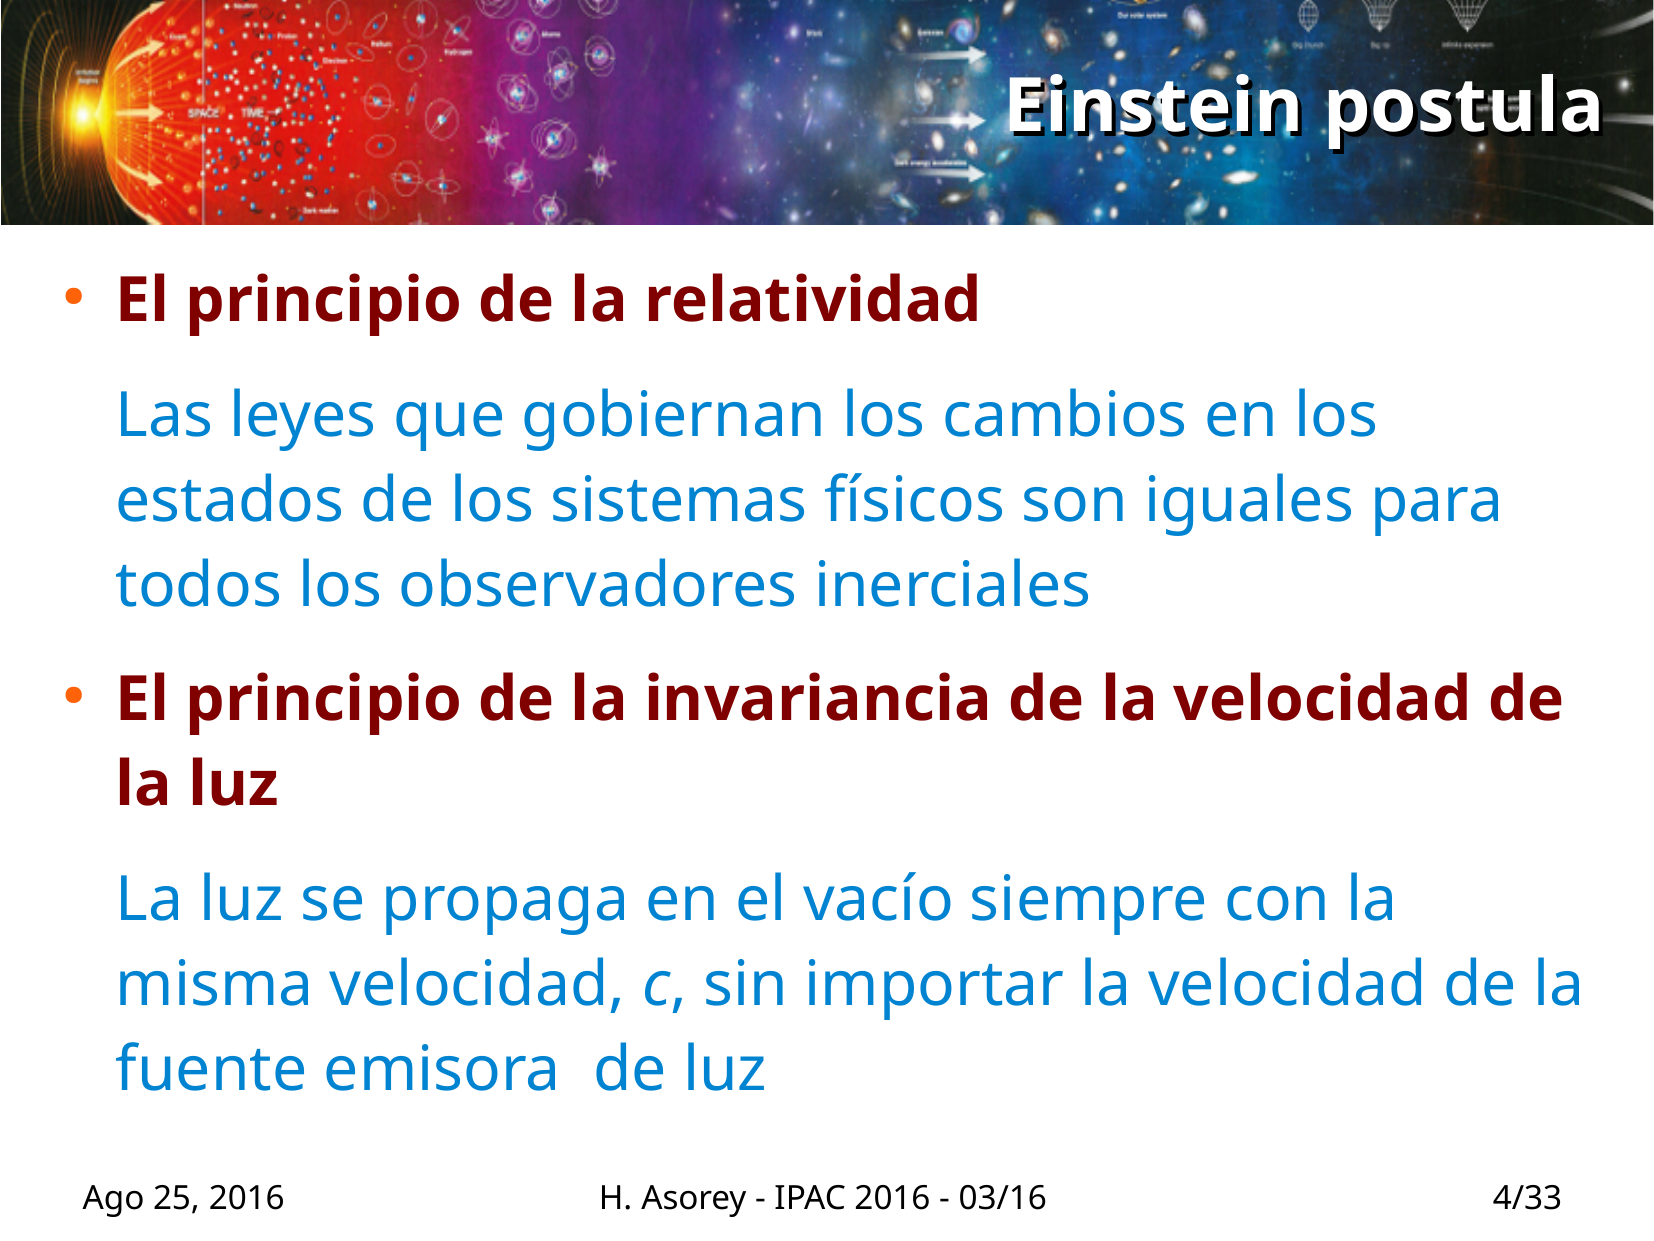

# Einstein postula
El principio de la relatividad
Las leyes que gobiernan los cambios en los estados de los sistemas físicos son iguales para todos los observadores inerciales
El principio de la invariancia de la velocidad de la luz
La luz se propaga en el vacío siempre con la misma velocidad, c, sin importar la velocidad de la fuente emisora de luz
Ago 25, 2016
H. Asorey - IPAC 2016 - 03/16
4